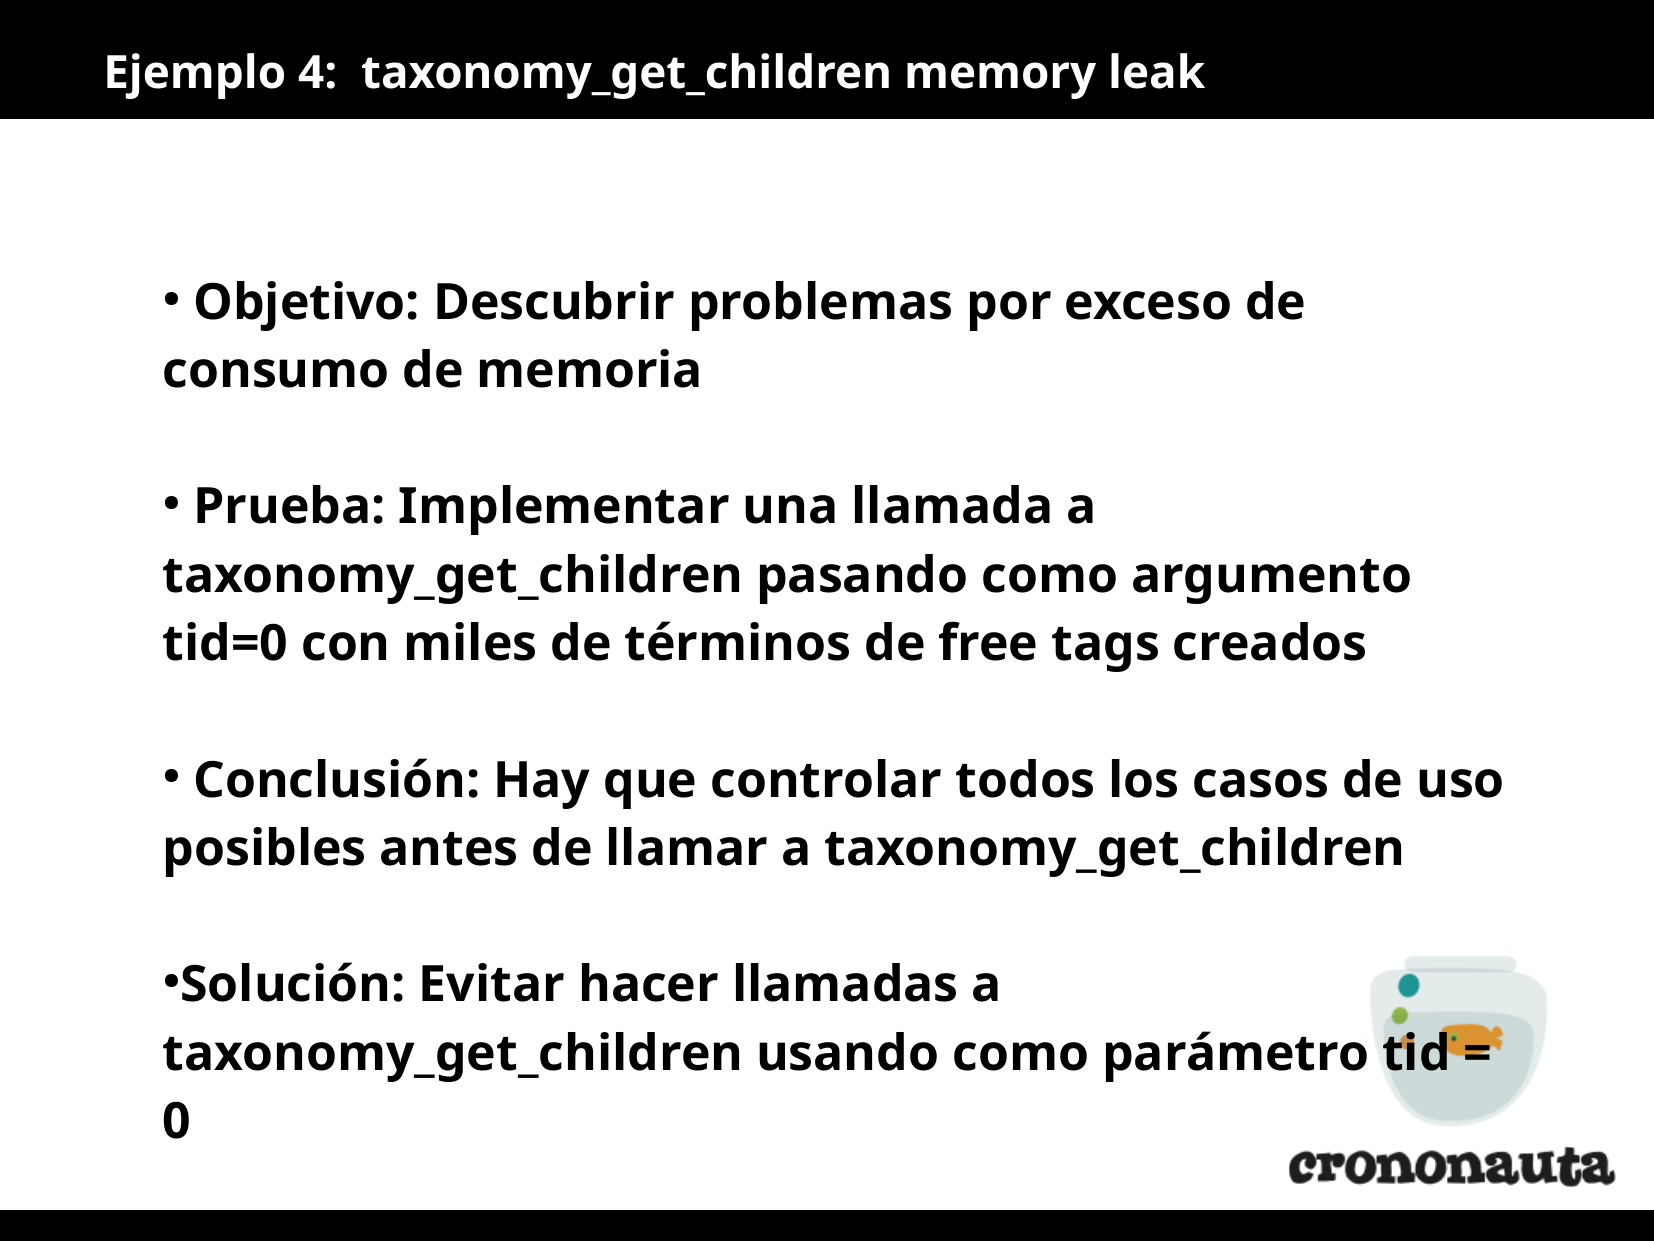

Ejemplo 4: taxonomy_get_children memory leak
 Objetivo: Descubrir problemas por exceso de consumo de memoria
 Prueba: Implementar una llamada a taxonomy_get_children pasando como argumento tid=0 con miles de términos de free tags creados
 Conclusión: Hay que controlar todos los casos de uso posibles antes de llamar a taxonomy_get_children
Solución: Evitar hacer llamadas a taxonomy_get_children usando como parámetro tid = 0